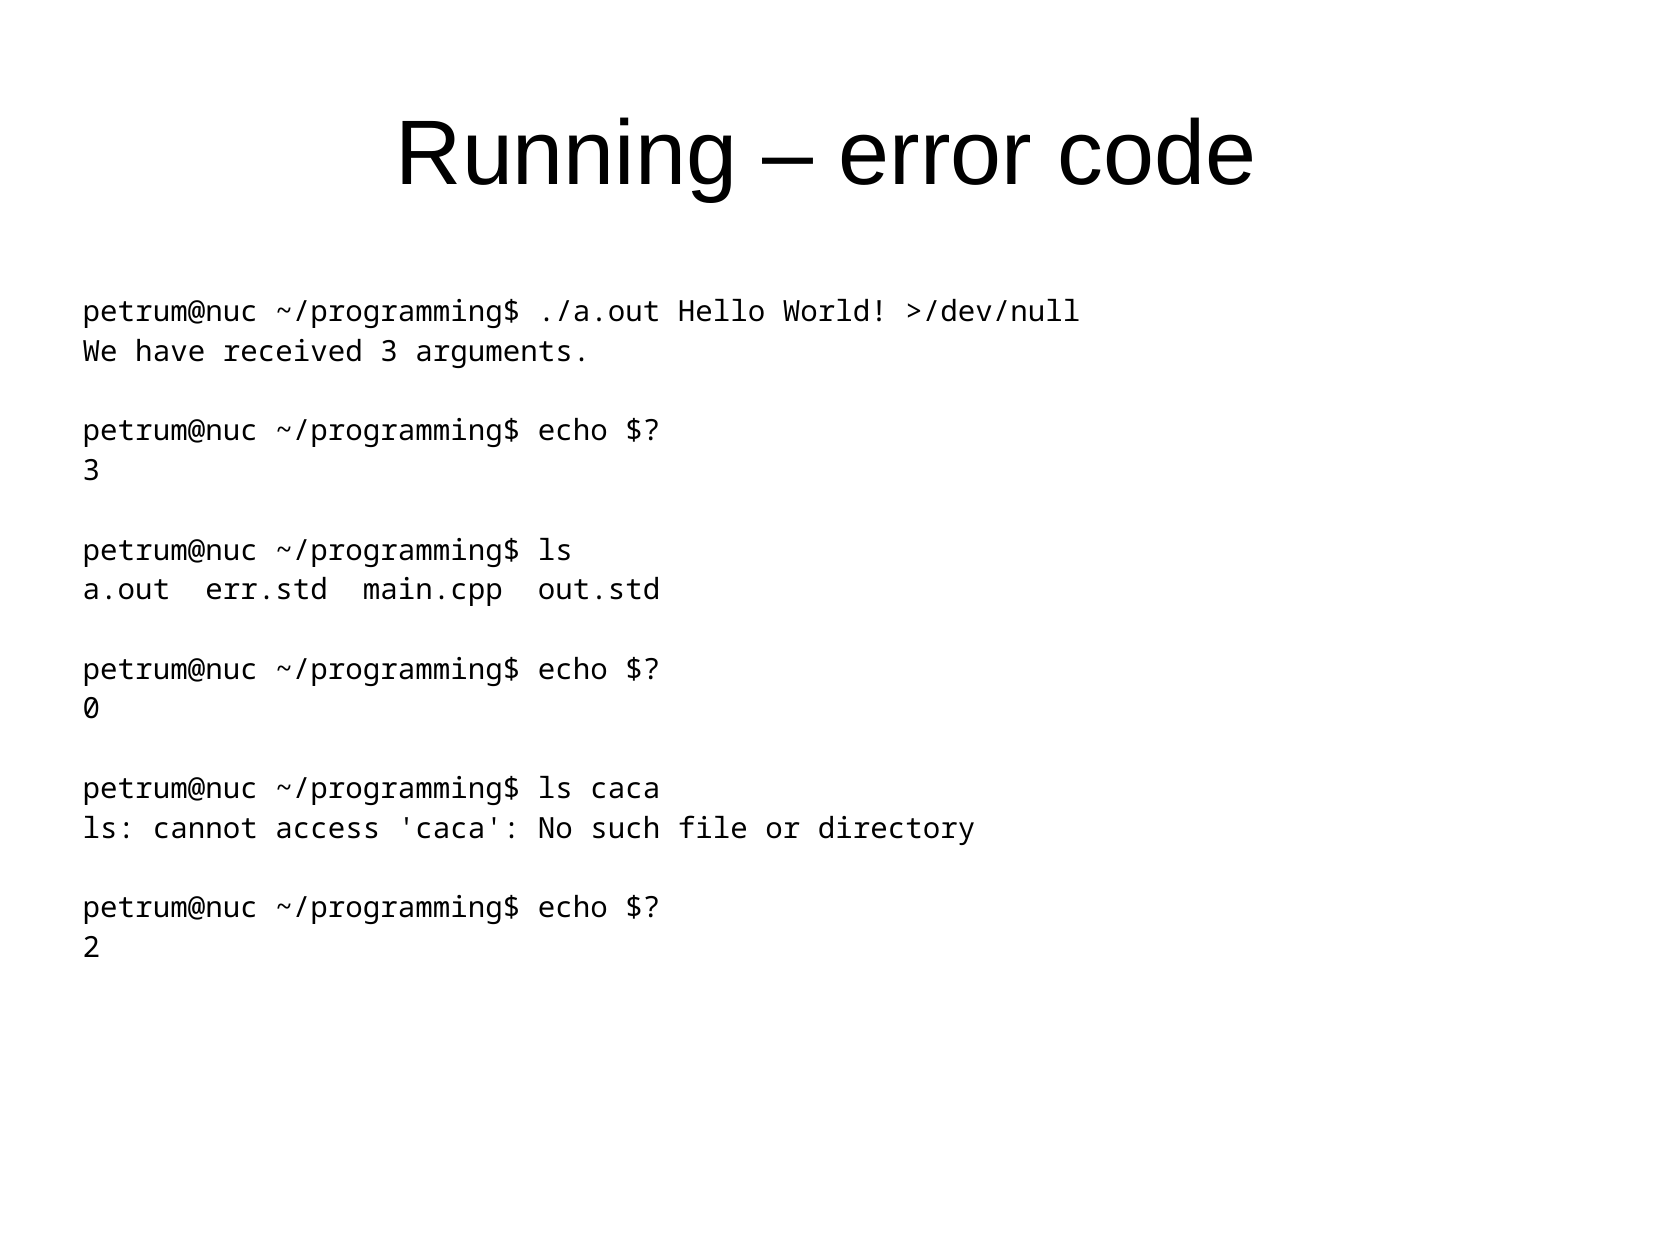

# Running – error code
petrum@nuc ~/programming$ ./a.out Hello World! >/dev/null
We have received 3 arguments.
petrum@nuc ~/programming$ echo $?
3
petrum@nuc ~/programming$ ls
a.out err.std main.cpp out.std
petrum@nuc ~/programming$ echo $?
0
petrum@nuc ~/programming$ ls caca
ls: cannot access 'caca': No such file or directory
petrum@nuc ~/programming$ echo $?
2